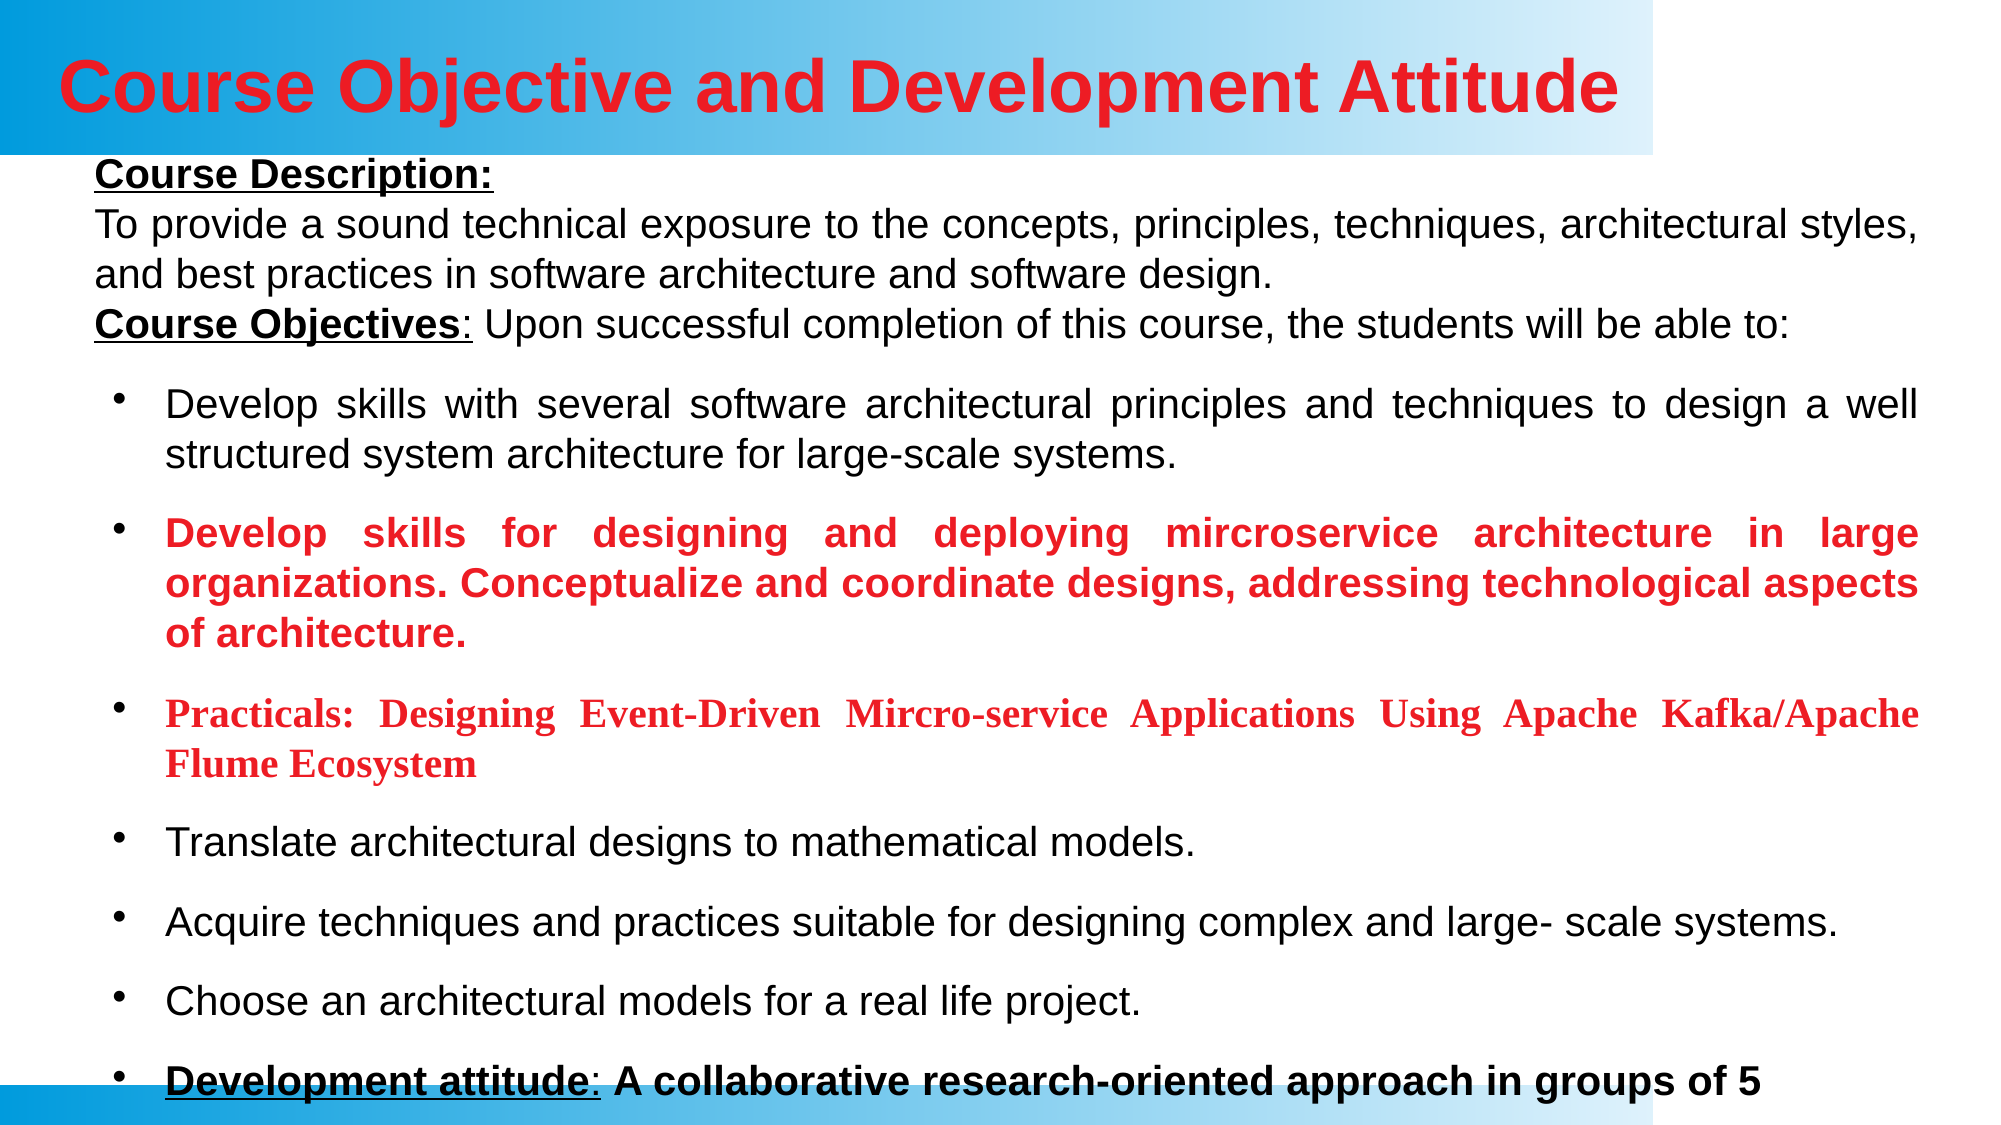

Course Objective and Development Attitude
Course Description:
To provide a sound technical exposure to the concepts, principles, techniques, architectural styles, and best practices in software architecture and software design.
Course Objectives: Upon successful completion of this course, the students will be able to:
Develop skills with several software architectural principles and techniques to design a well structured system architecture for large-scale systems.
Develop skills for designing and deploying mircroservice architecture in large organizations. Conceptualize and coordinate designs, addressing technological aspects of architecture.
Practicals: Designing Event-Driven Mircro-service Applications Using Apache Kafka/Apache Flume Ecosystem
Translate architectural designs to mathematical models.
Acquire techniques and practices suitable for designing complex and large- scale systems.
Choose an architectural models for a real life project.
Development attitude: A collaborative research-oriented approach in groups of 5